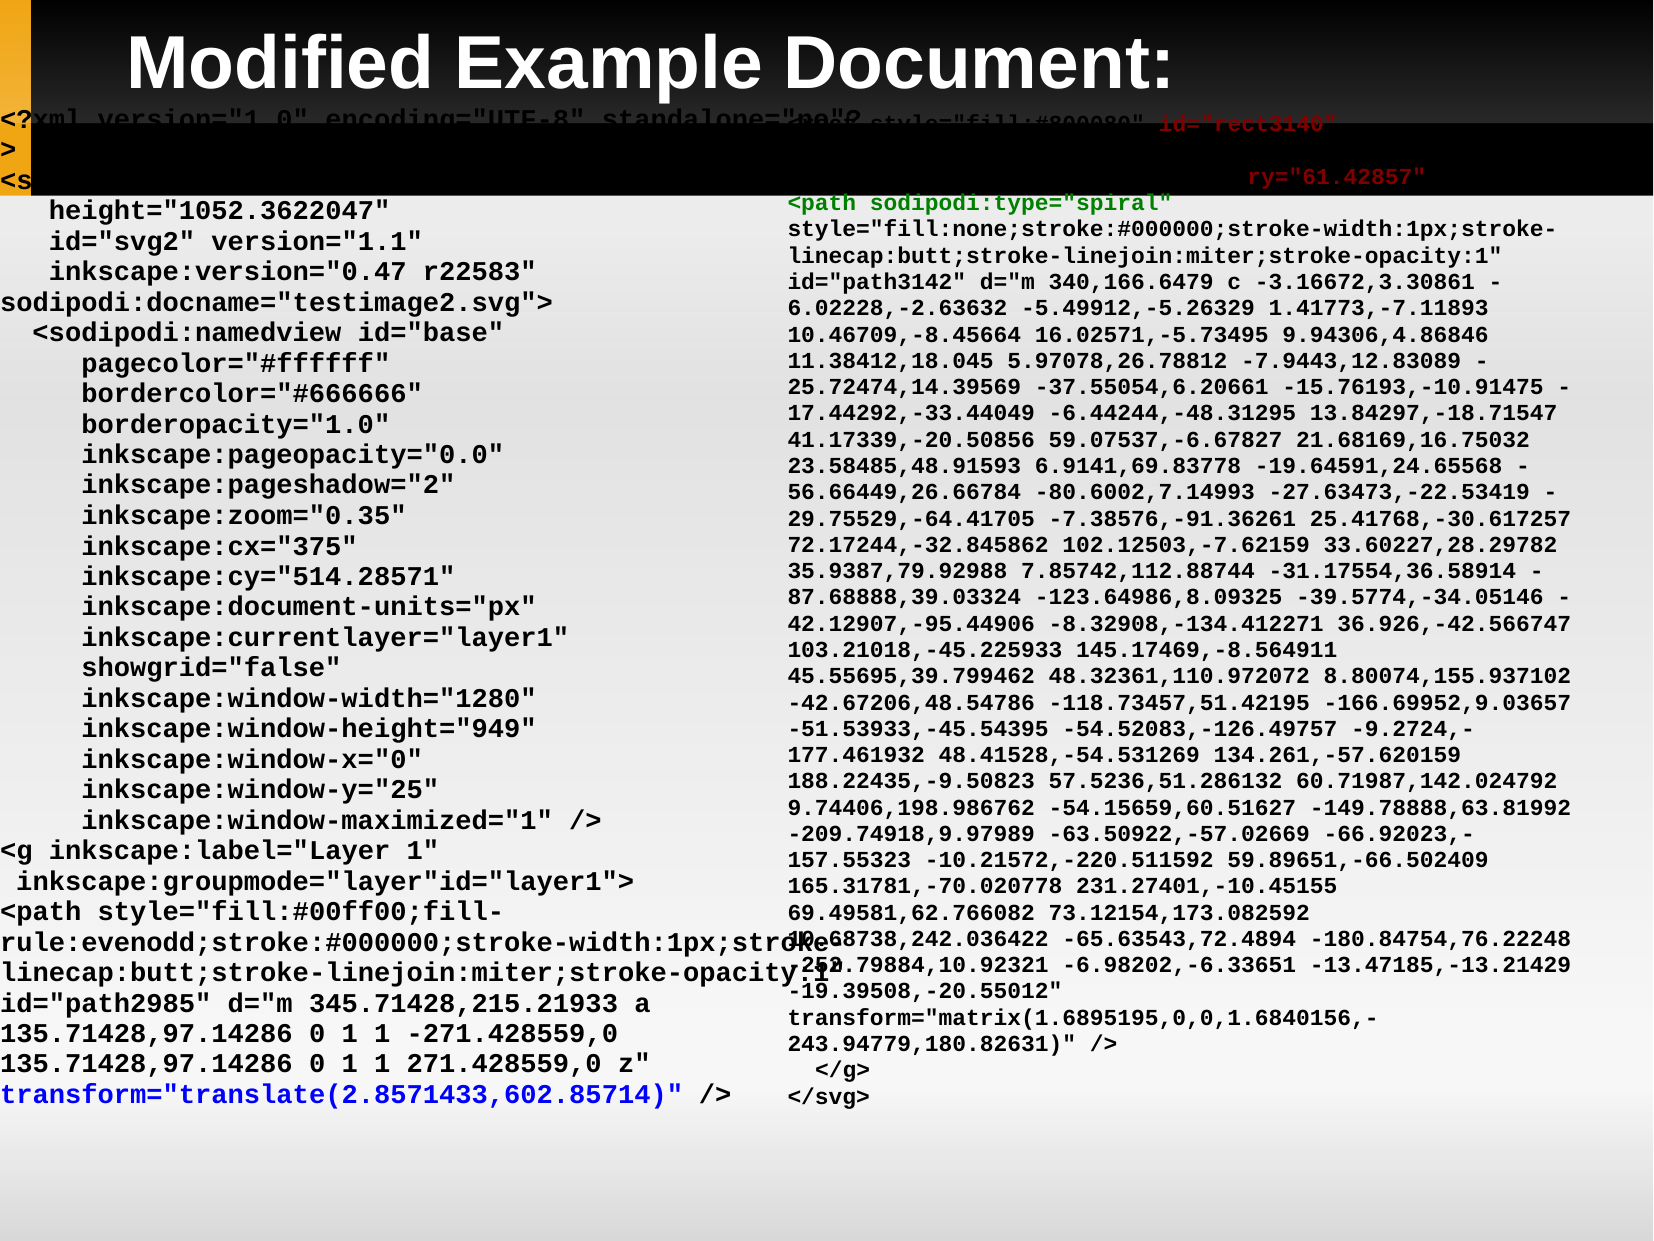

# Modified Example Document:
<?xml version="1.0" encoding="UTF-8" standalone="no"?>
<svg width="744.09448819"
 height="1052.3622047"
 id="svg2" version="1.1"
 inkscape:version="0.47 r22583" sodipodi:docname="testimage2.svg">
 <sodipodi:namedview id="base"
 pagecolor="#ffffff"
 bordercolor="#666666"
 borderopacity="1.0"
 inkscape:pageopacity="0.0"
 inkscape:pageshadow="2"
 inkscape:zoom="0.35"
 inkscape:cx="375"
 inkscape:cy="514.28571"
 inkscape:document-units="px"
 inkscape:currentlayer="layer1"
 showgrid="false"
 inkscape:window-width="1280"
 inkscape:window-height="949"
 inkscape:window-x="0"
 inkscape:window-y="25"
 inkscape:window-maximized="1" />
<g inkscape:label="Layer 1"
 inkscape:groupmode="layer"id="layer1">
<path style="fill:#00ff00;fill-rule:evenodd;stroke:#000000;stroke-width:1px;stroke-linecap:butt;stroke-linejoin:miter;stroke-opacity:1"
id="path2985" d="m 345.71428,215.21933 a 135.71428,97.14286 0 1 1 -271.428559,0 135.71428,97.14286 0 1 1 271.428559,0 z" transform="translate(2.8571433,602.85714)" />
<rect style="fill:#800080" id="rect3140"
 	Width="122.85714" Height="868.57141"
 	X="471.42856" y="83.790756" ry="61.42857" />
<path sodipodi:type="spiral" style="fill:none;stroke:#000000;stroke-width:1px;stroke-linecap:butt;stroke-linejoin:miter;stroke-opacity:1"
id="path3142" d="m 340,166.6479 c -3.16672,3.30861 -6.02228,-2.63632 -5.49912,-5.26329 1.41773,-7.11893 10.46709,-8.45664 16.02571,-5.73495 9.94306,4.86846 11.38412,18.045 5.97078,26.78812 -7.9443,12.83089 -25.72474,14.39569 -37.55054,6.20661 -15.76193,-10.91475 -17.44292,-33.44049 -6.44244,-48.31295 13.84297,-18.71547 41.17339,-20.50856 59.07537,-6.67827 21.68169,16.75032 23.58485,48.91593 6.9141,69.83778 -19.64591,24.65568 -56.66449,26.66784 -80.6002,7.14993 -27.63473,-22.53419 -29.75529,-64.41705 -7.38576,-91.36261 25.41768,-30.617257 72.17244,-32.845862 102.12503,-7.62159 33.60227,28.29782 35.9387,79.92988 7.85742,112.88744 -31.17554,36.58914 -87.68888,39.03324 -123.64986,8.09325 -39.5774,-34.05146 -42.12907,-95.44906 -8.32908,-134.412271 36.926,-42.566747 103.21018,-45.225933 145.17469,-8.564911 45.55695,39.799462 48.32361,110.972072 8.80074,155.937102 -42.67206,48.54786 -118.73457,51.42195 -166.69952,9.03657 -51.53933,-45.54395 -54.52083,-126.49757 -9.2724,-177.461932 48.41528,-54.531269 134.261,-57.620159 188.22435,-9.50823 57.5236,51.286132 60.71987,142.024792 9.74406,198.986762 -54.15659,60.51627 -149.78888,63.81992 -209.74918,9.97989 -63.50922,-57.02669 -66.92023,-157.55323 -10.21572,-220.511592 59.89651,-66.502409 165.31781,-70.020778 231.27401,-10.45155 69.49581,62.766082 73.12154,173.082592 10.68738,242.036422 -65.63543,72.4894 -180.84754,76.22248 -252.79884,10.92321 -6.98202,-6.33651 -13.47185,-13.21429 -19.39508,-20.55012" transform="matrix(1.6895195,0,0,1.6840156,-243.94779,180.82631)" />
 </g>
</svg>